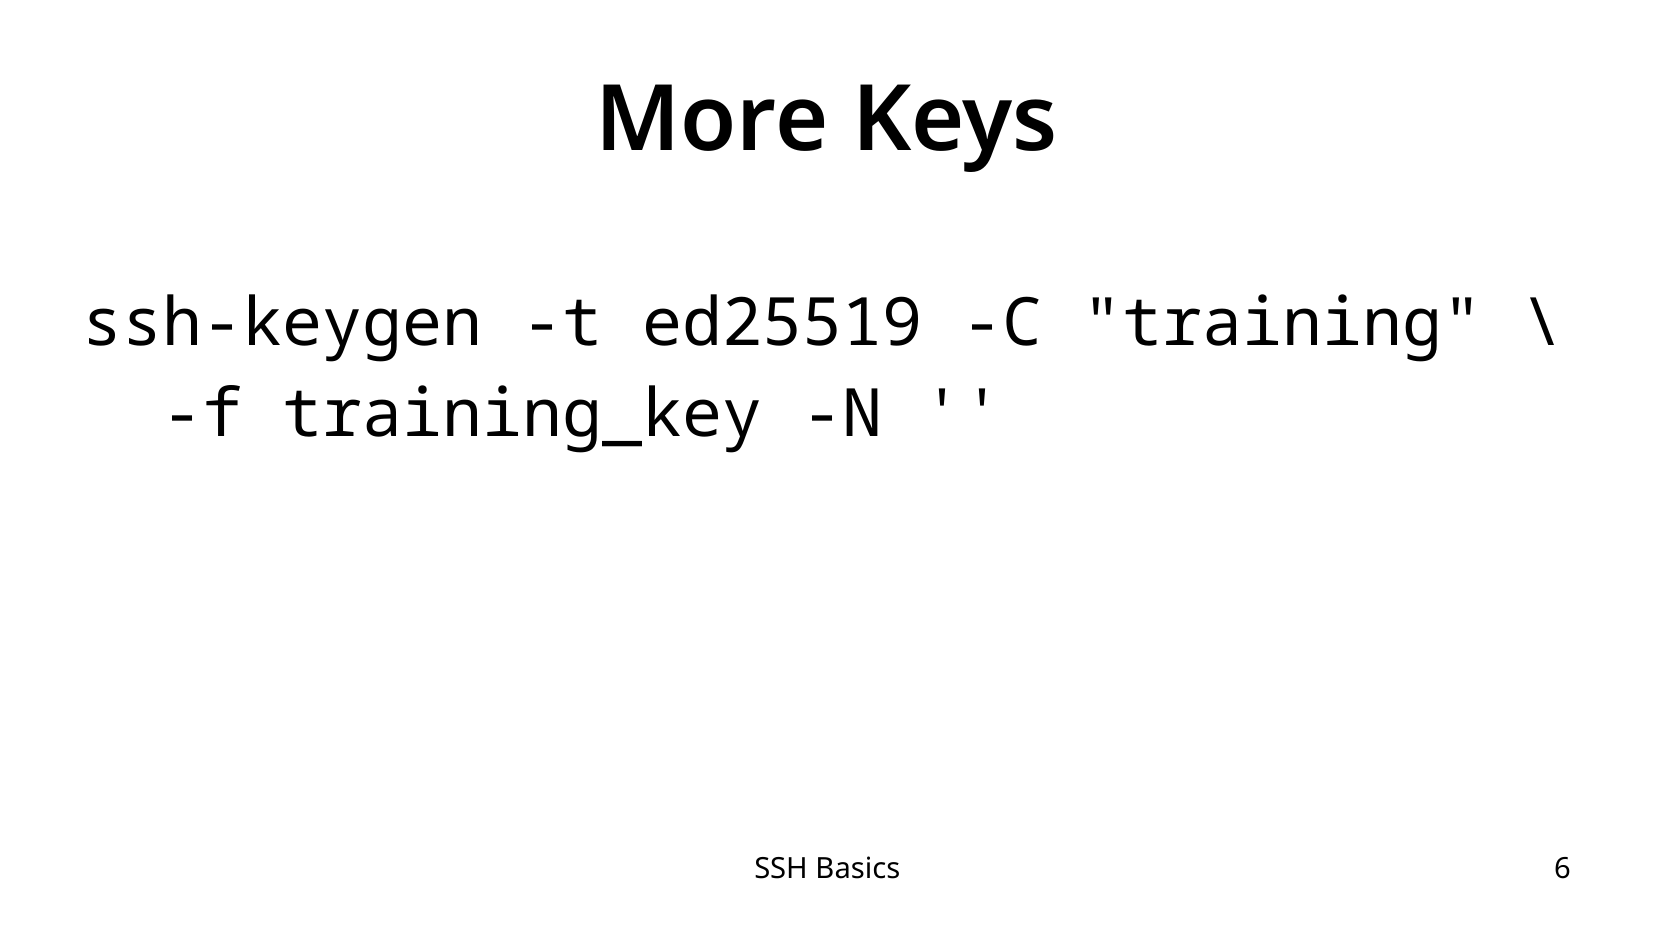

# More Keys
ssh-keygen -t ed25519 -C "training" \
 -f training_key -N ''
SSH Basics
6